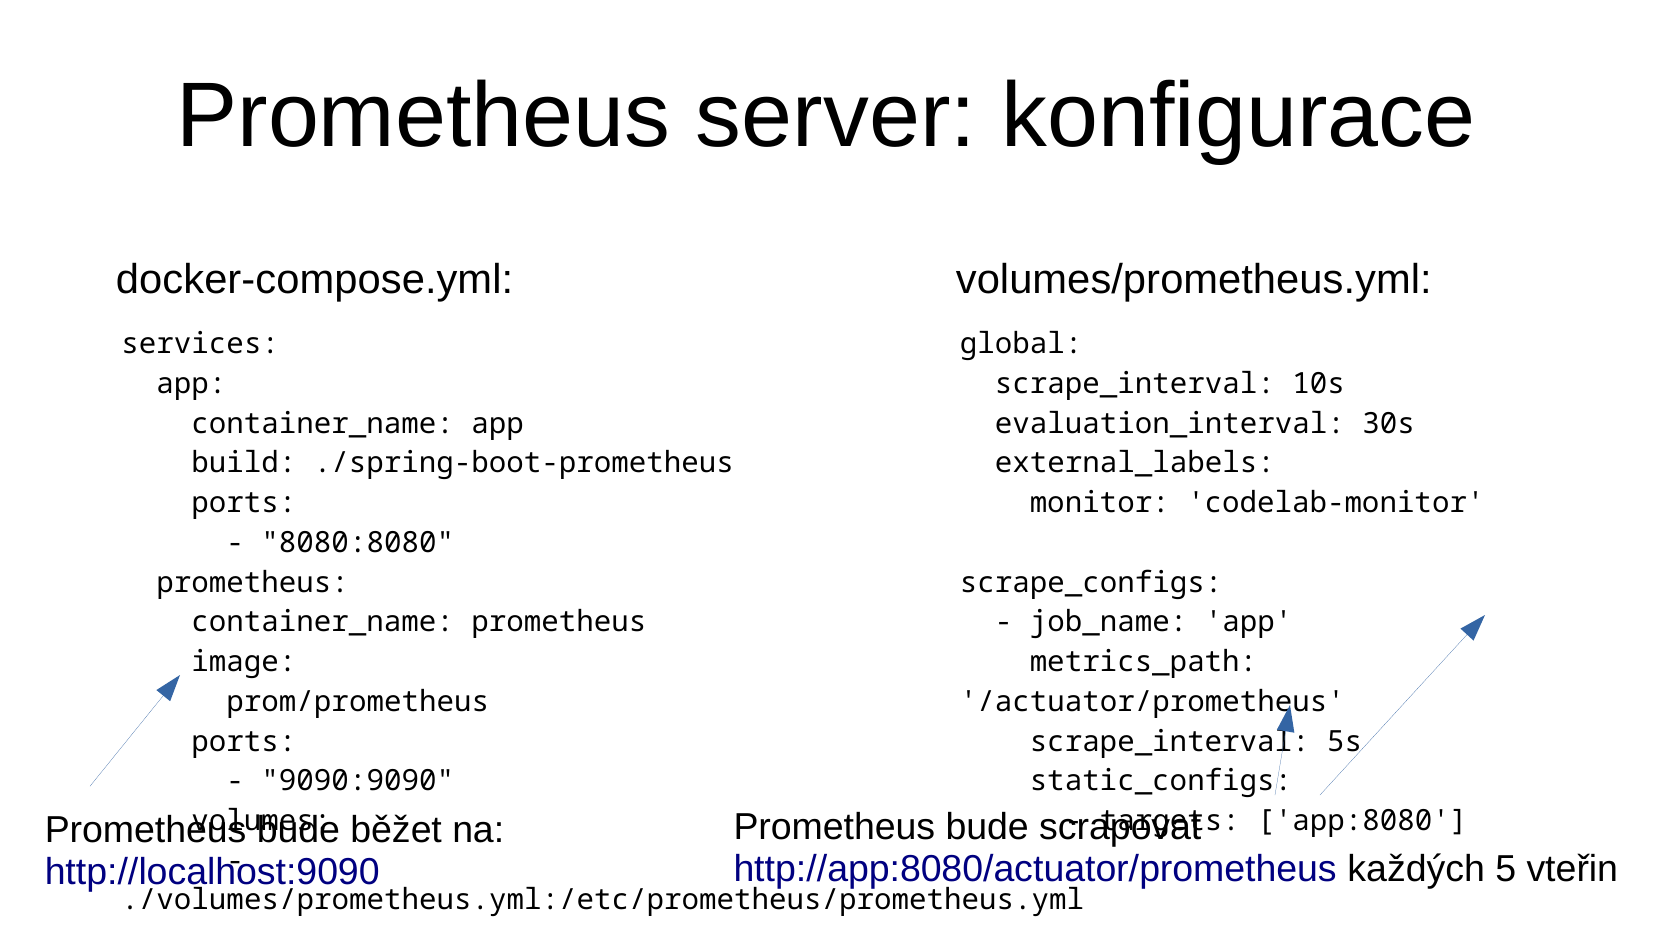

# Prometheus server: konfigurace
docker-compose.yml:
volumes/prometheus.yml:
services:
 app:
 container_name: app
 build: ./spring-boot-prometheus
 ports:
 - "8080:8080"
 prometheus:
 container_name: prometheus
 image:
 prom/prometheus
 ports:
 - "9090:9090"
 volumes:
 - ./volumes/prometheus.yml:/etc/prometheus/prometheus.yml
global:
 scrape_interval: 10s
 evaluation_interval: 30s
 external_labels:
 monitor: 'codelab-monitor'
scrape_configs:
 - job_name: 'app'
 metrics_path: '/actuator/prometheus'
 scrape_interval: 5s
 static_configs:
 - targets: ['app:8080']
Prometheus bude scrapovat
http://app:8080/actuator/prometheus každých 5 vteřin
Prometheus bude běžet na:
http://localhost:9090